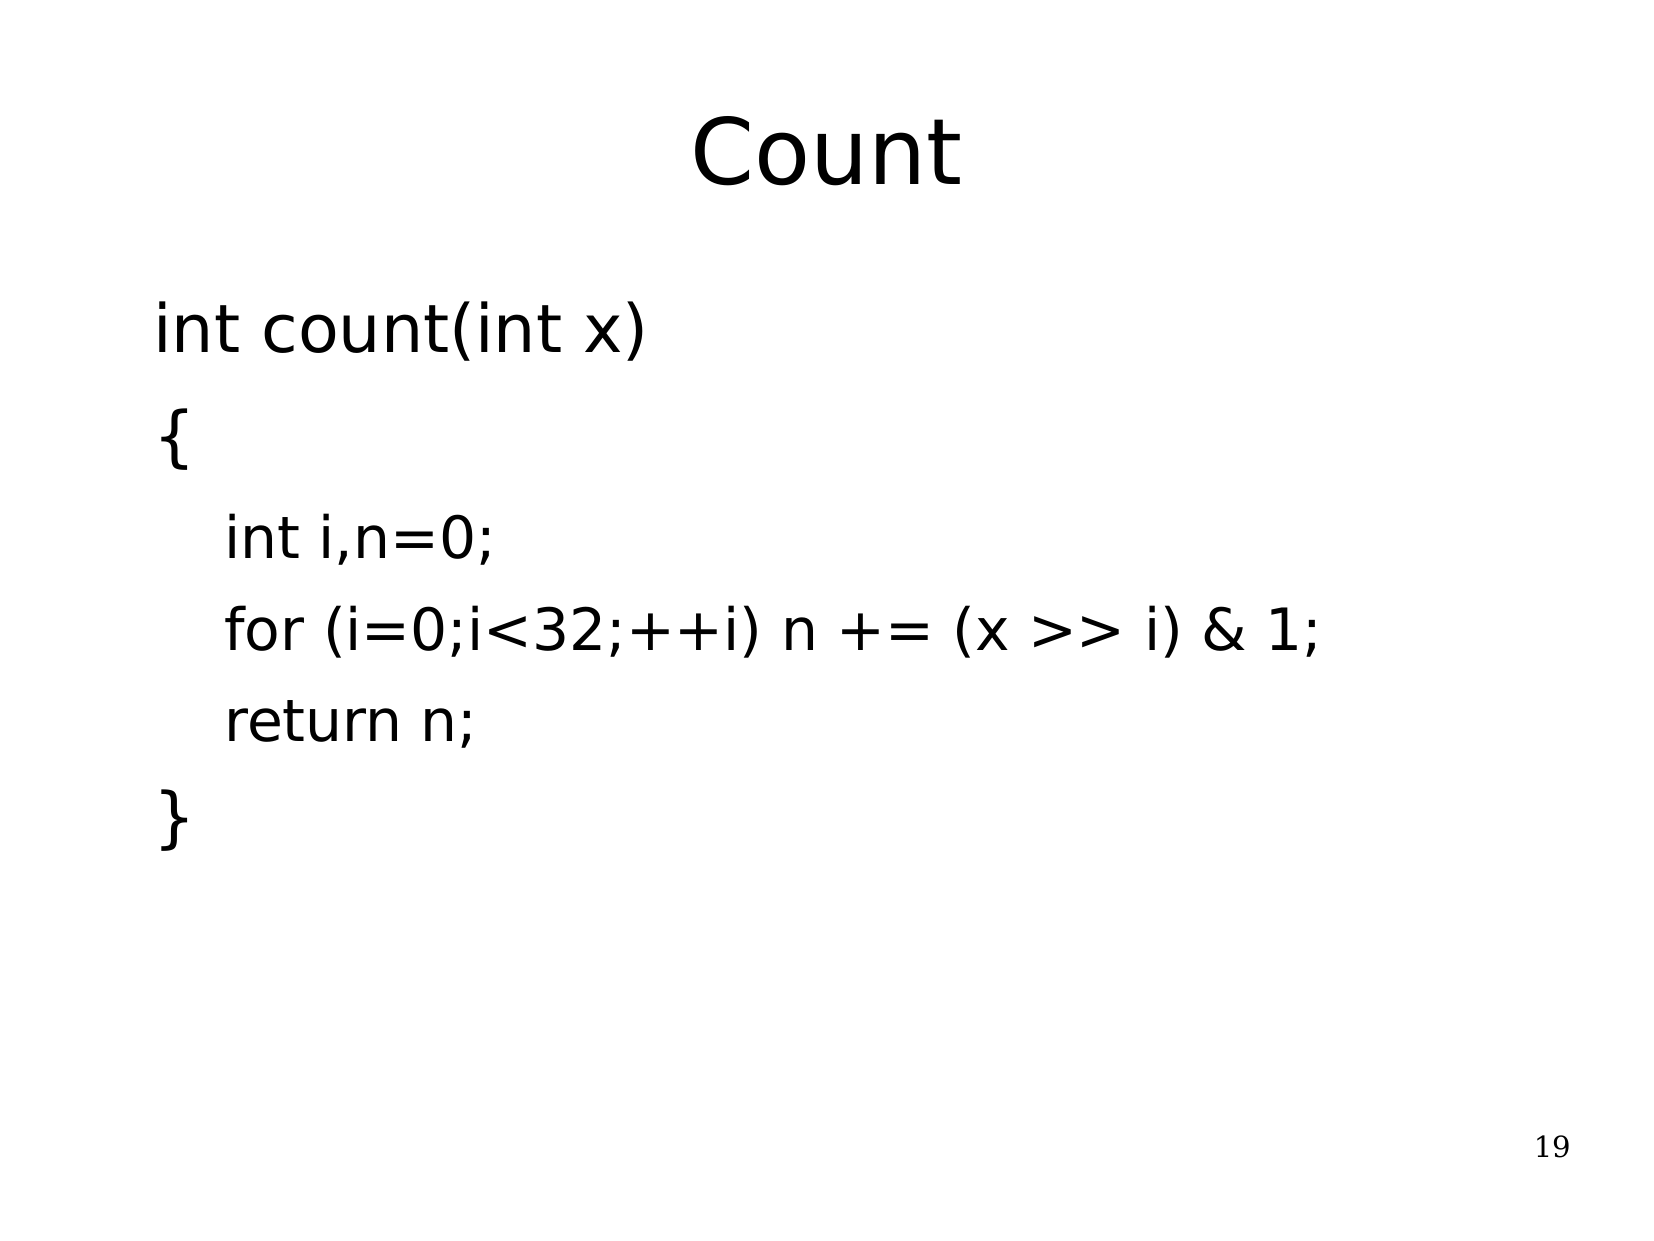

# Count
int count(int x)
{
int i,n=0;
for (i=0;i<32;++i) n += (x >> i) & 1;
return n;
}
19